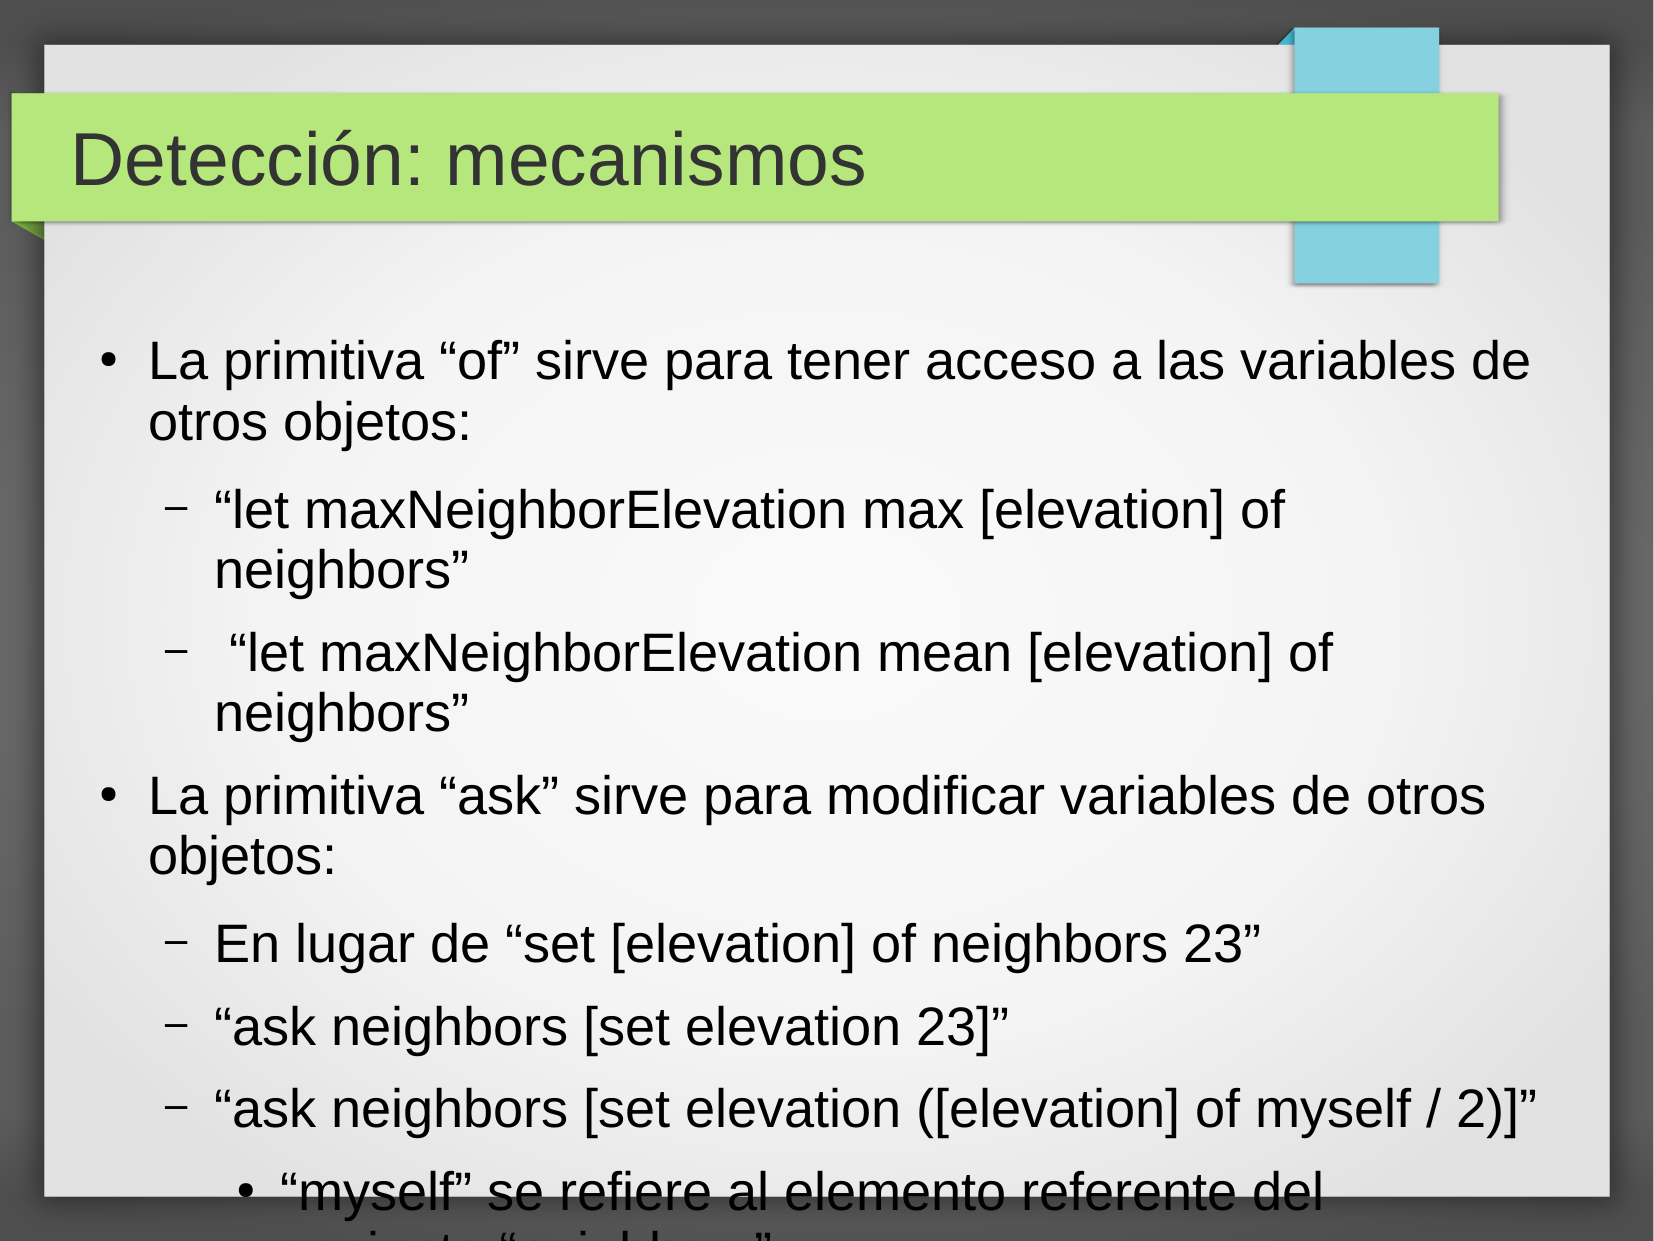

# Detección: mecanismos
La primitiva “of” sirve para tener acceso a las variables de otros objetos:
“let maxNeighborElevation max [elevation] of neighbors”
 “let maxNeighborElevation mean [elevation] of neighbors”
La primitiva “ask” sirve para modificar variables de otros objetos:
En lugar de “set [elevation] of neighbors 23”
“ask neighbors [set elevation 23]”
“ask neighbors [set elevation ([elevation] of myself / 2)]”
“myself” se refiere al elemento referente del conjunto “neighbors”.